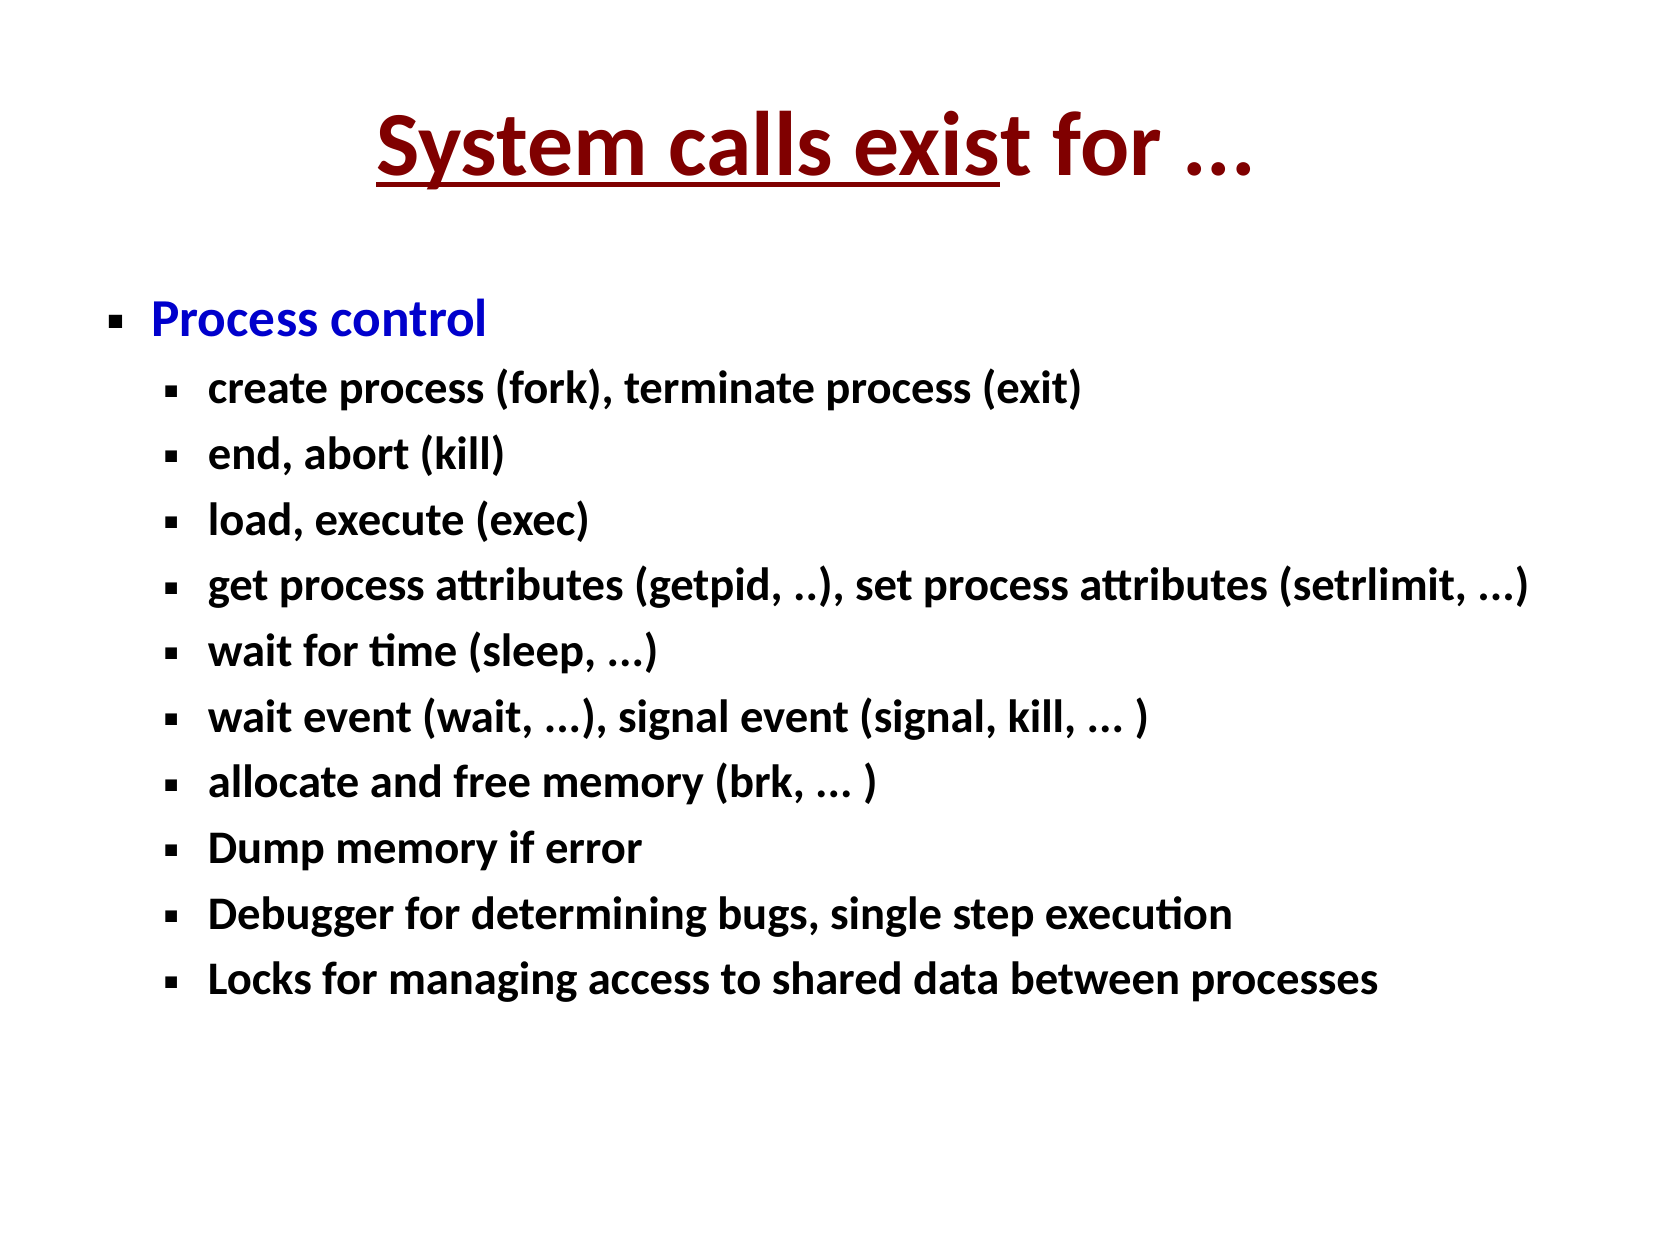

# System calls exist for ...
Process control
create process (fork), terminate process (exit)
end, abort (kill)
load, execute (exec)
get process attributes (getpid, ..), set process attributes (setrlimit, ...)
wait for time (sleep, ...)
wait event (wait, ...), signal event (signal, kill, ... )
allocate and free memory (brk, ... )
Dump memory if error
Debugger for determining bugs, single step execution
Locks for managing access to shared data between processes